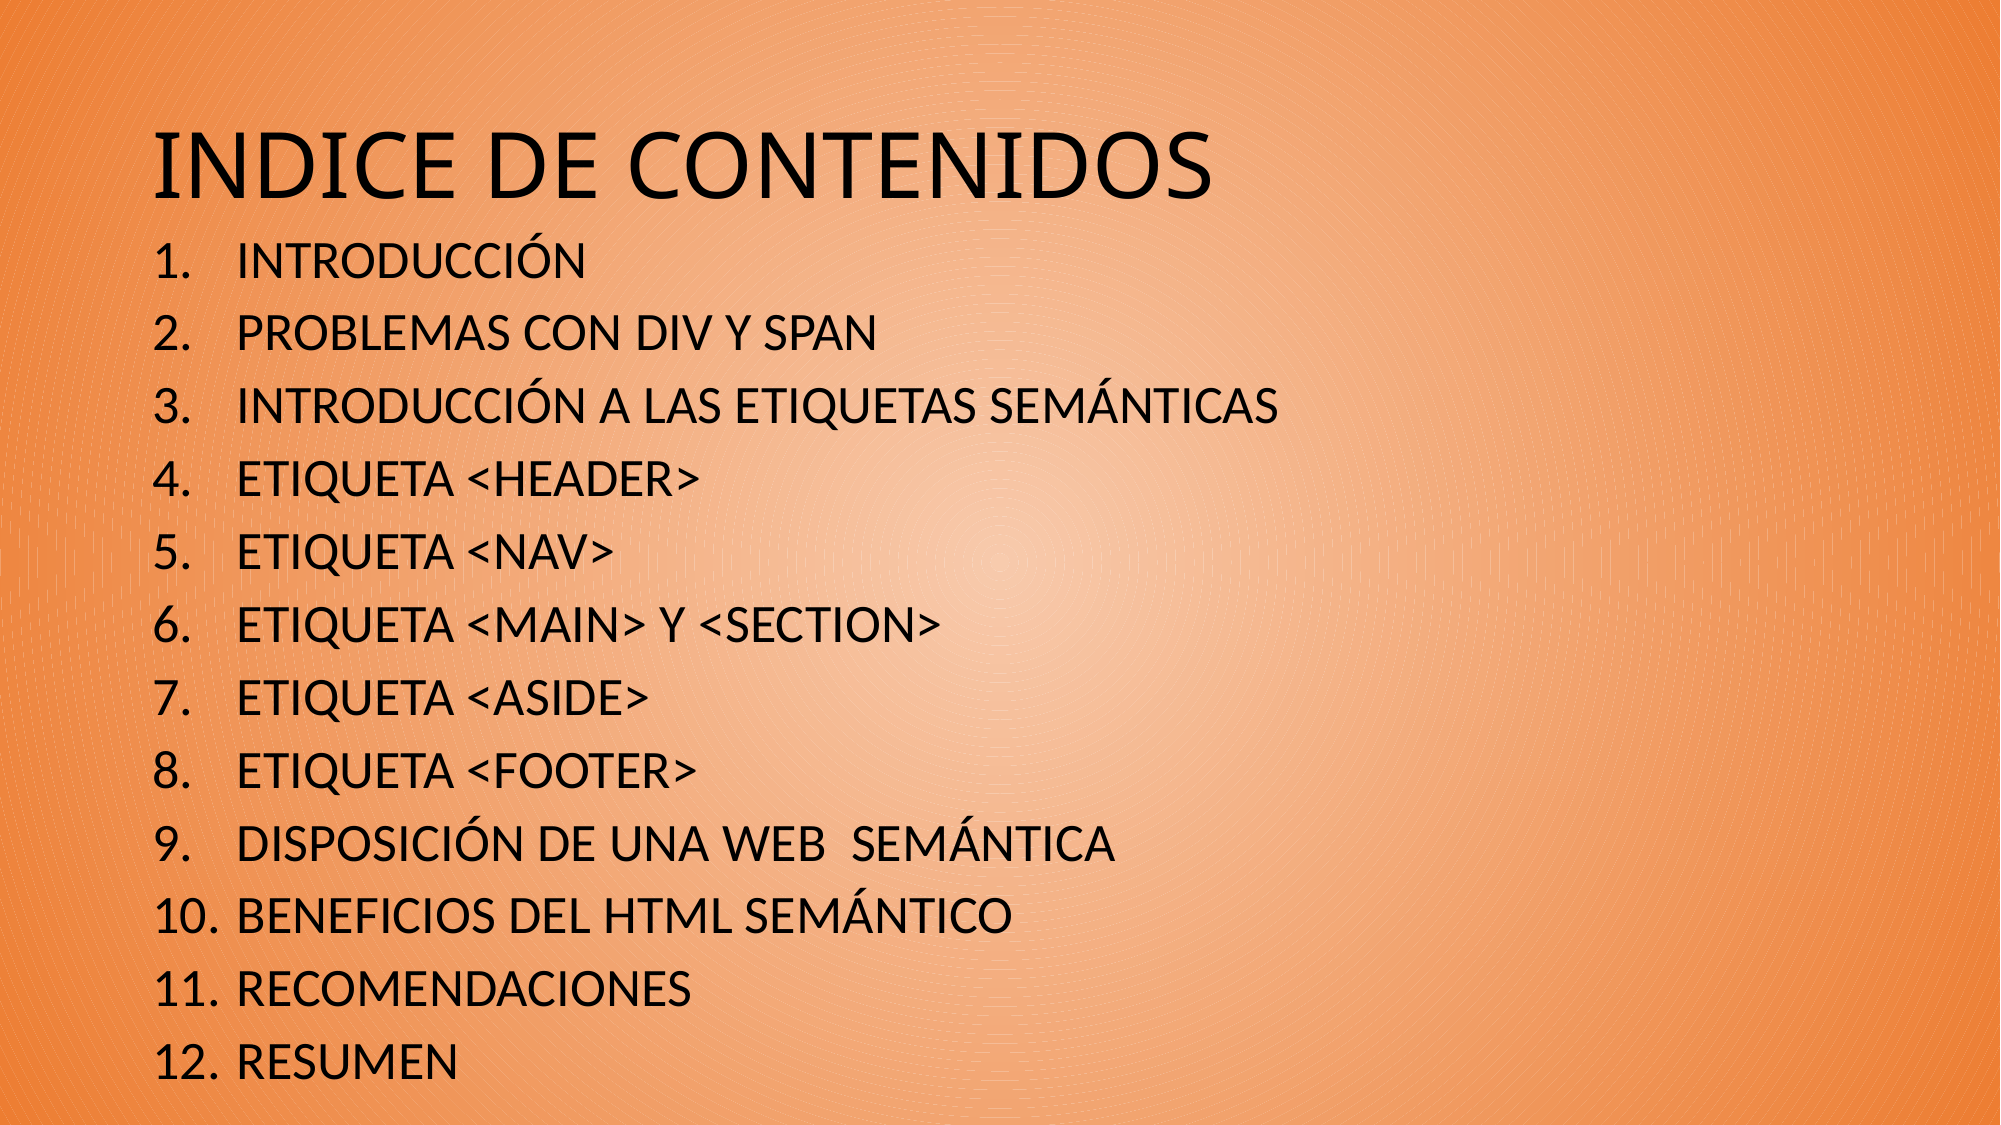

# INDICE DE CONTENIDOS
INTRODUCCIÓN
PROBLEMAS CON DIV Y SPAN
INTRODUCCIÓN A LAS ETIQUETAS SEMÁNTICAS
ETIQUETA <HEADER>
ETIQUETA <NAV>
ETIQUETA <MAIN> Y <SECTION>
ETIQUETA <ASIDE>
ETIQUETA <FOOTER>
DISPOSICIÓN DE UNA WEB SEMÁNTICA
BENEFICIOS DEL HTML SEMÁNTICO
RECOMENDACIONES
RESUMEN